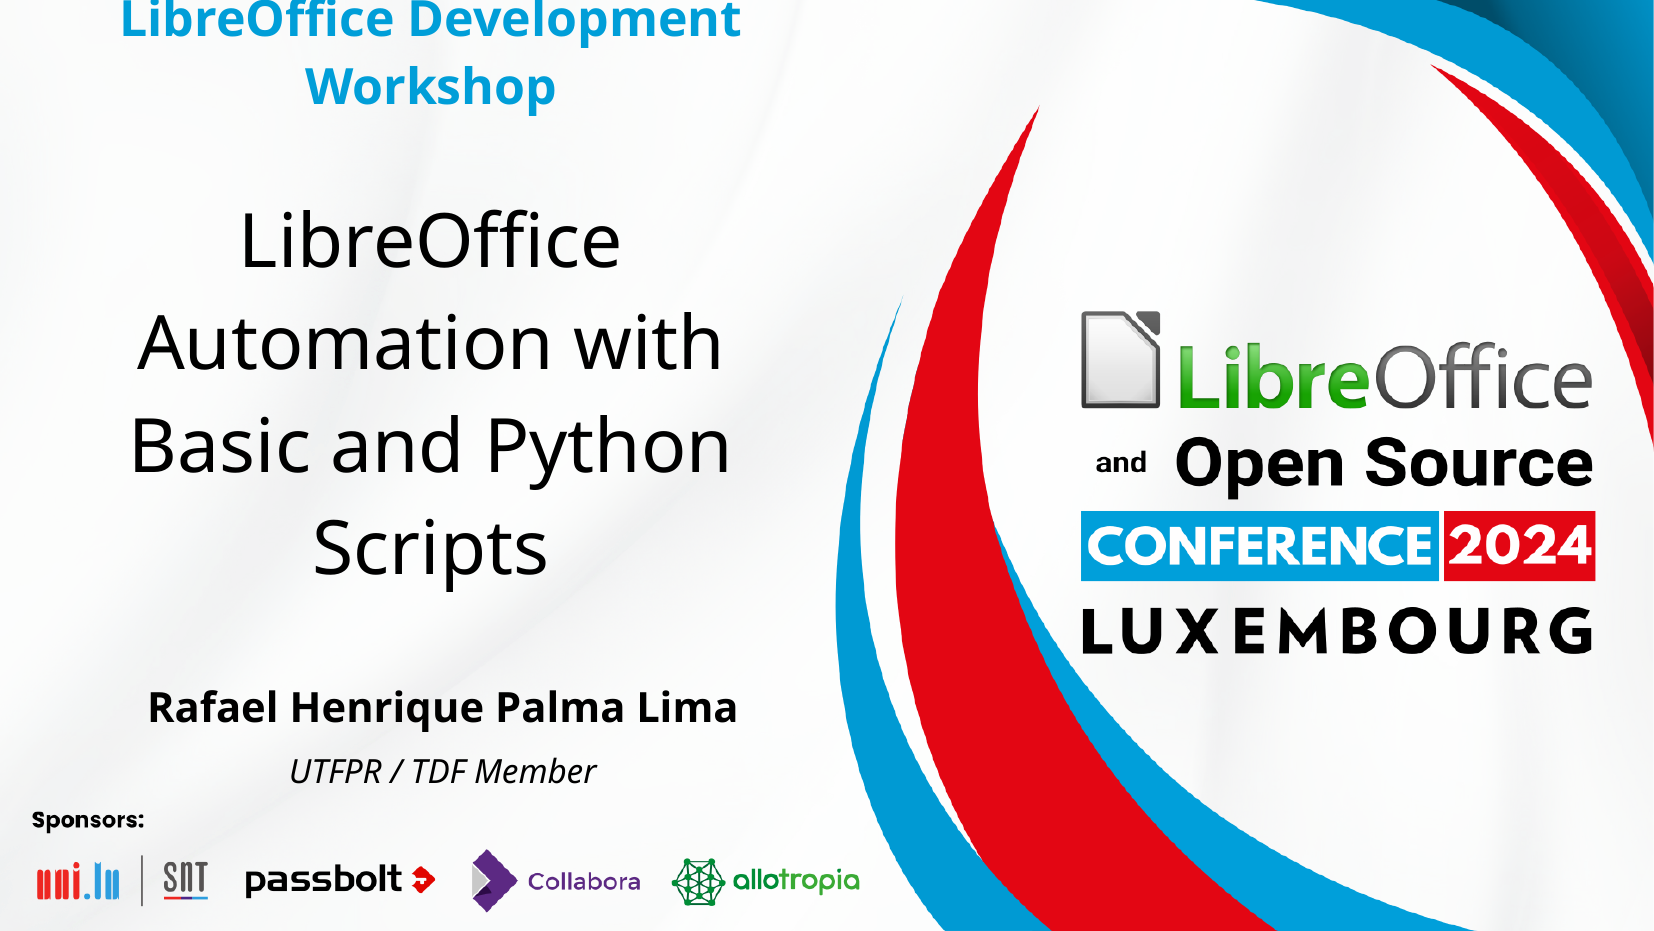

# LibreOffice Development Workshop LibreOffice Automation with Basic and Python Scripts
Rafael Henrique Palma Lima
UTFPR / TDF Member